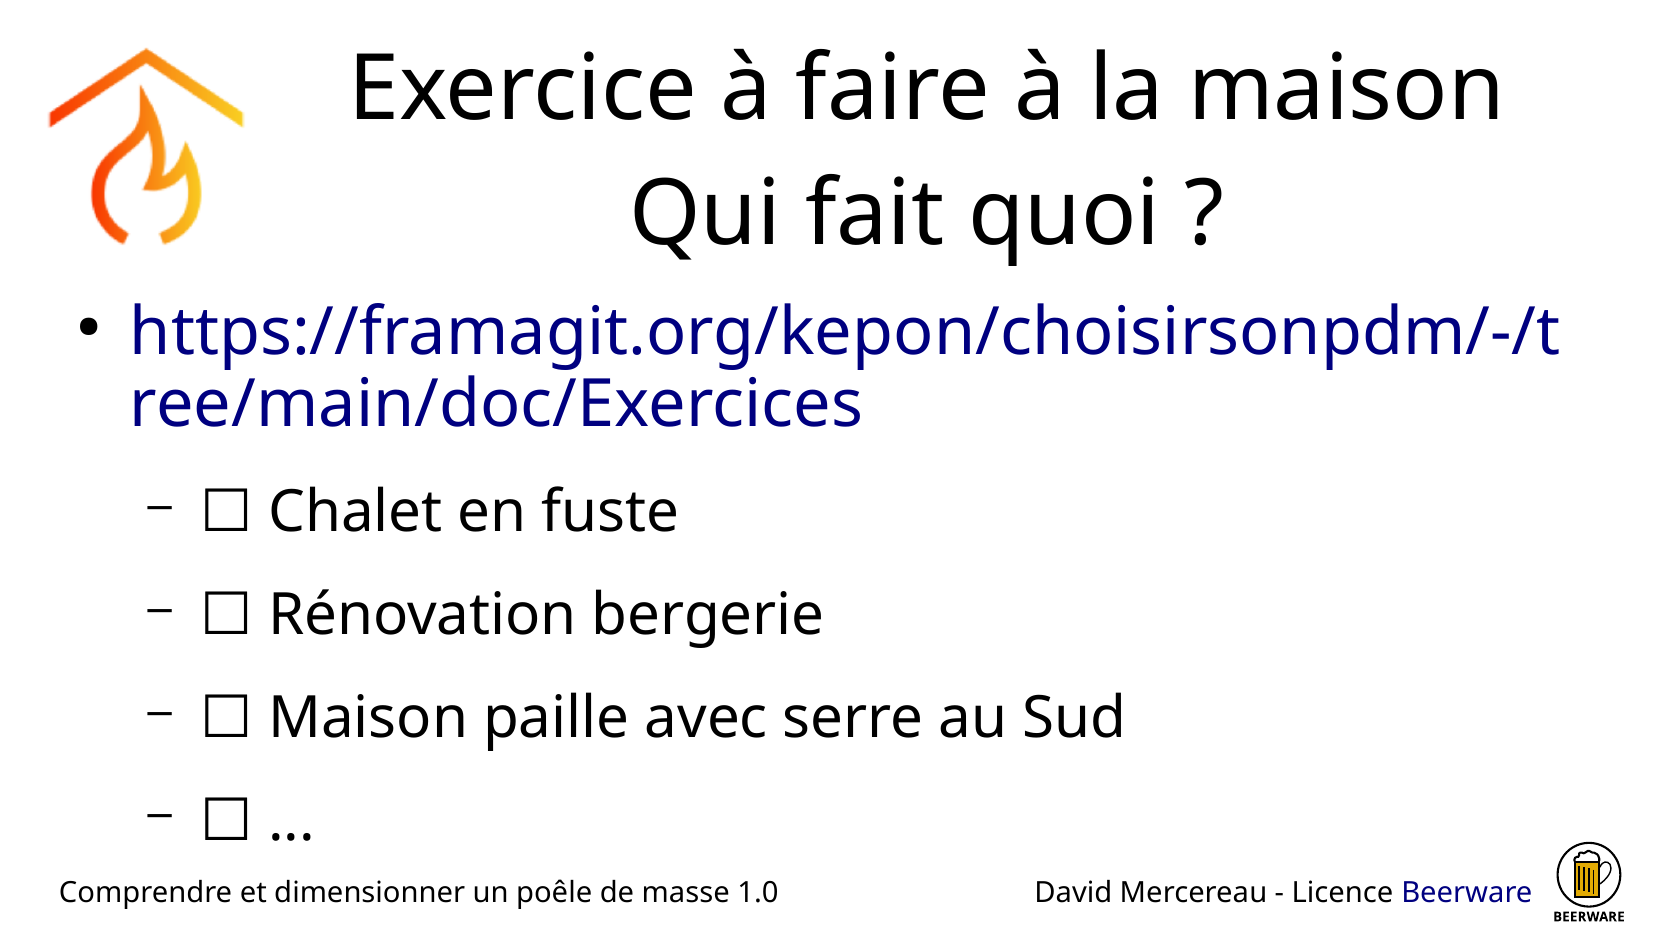

# Exercice à faire à la maison Qui fait quoi ?
https://framagit.org/kepon/choisirsonpdm/-/tree/main/doc/Exercices
☐ Chalet en fuste
☐ Rénovation bergerie
☐ Maison paille avec serre au Sud
☐ ...
Comprendre et dimensionner un poêle de masse 1.0